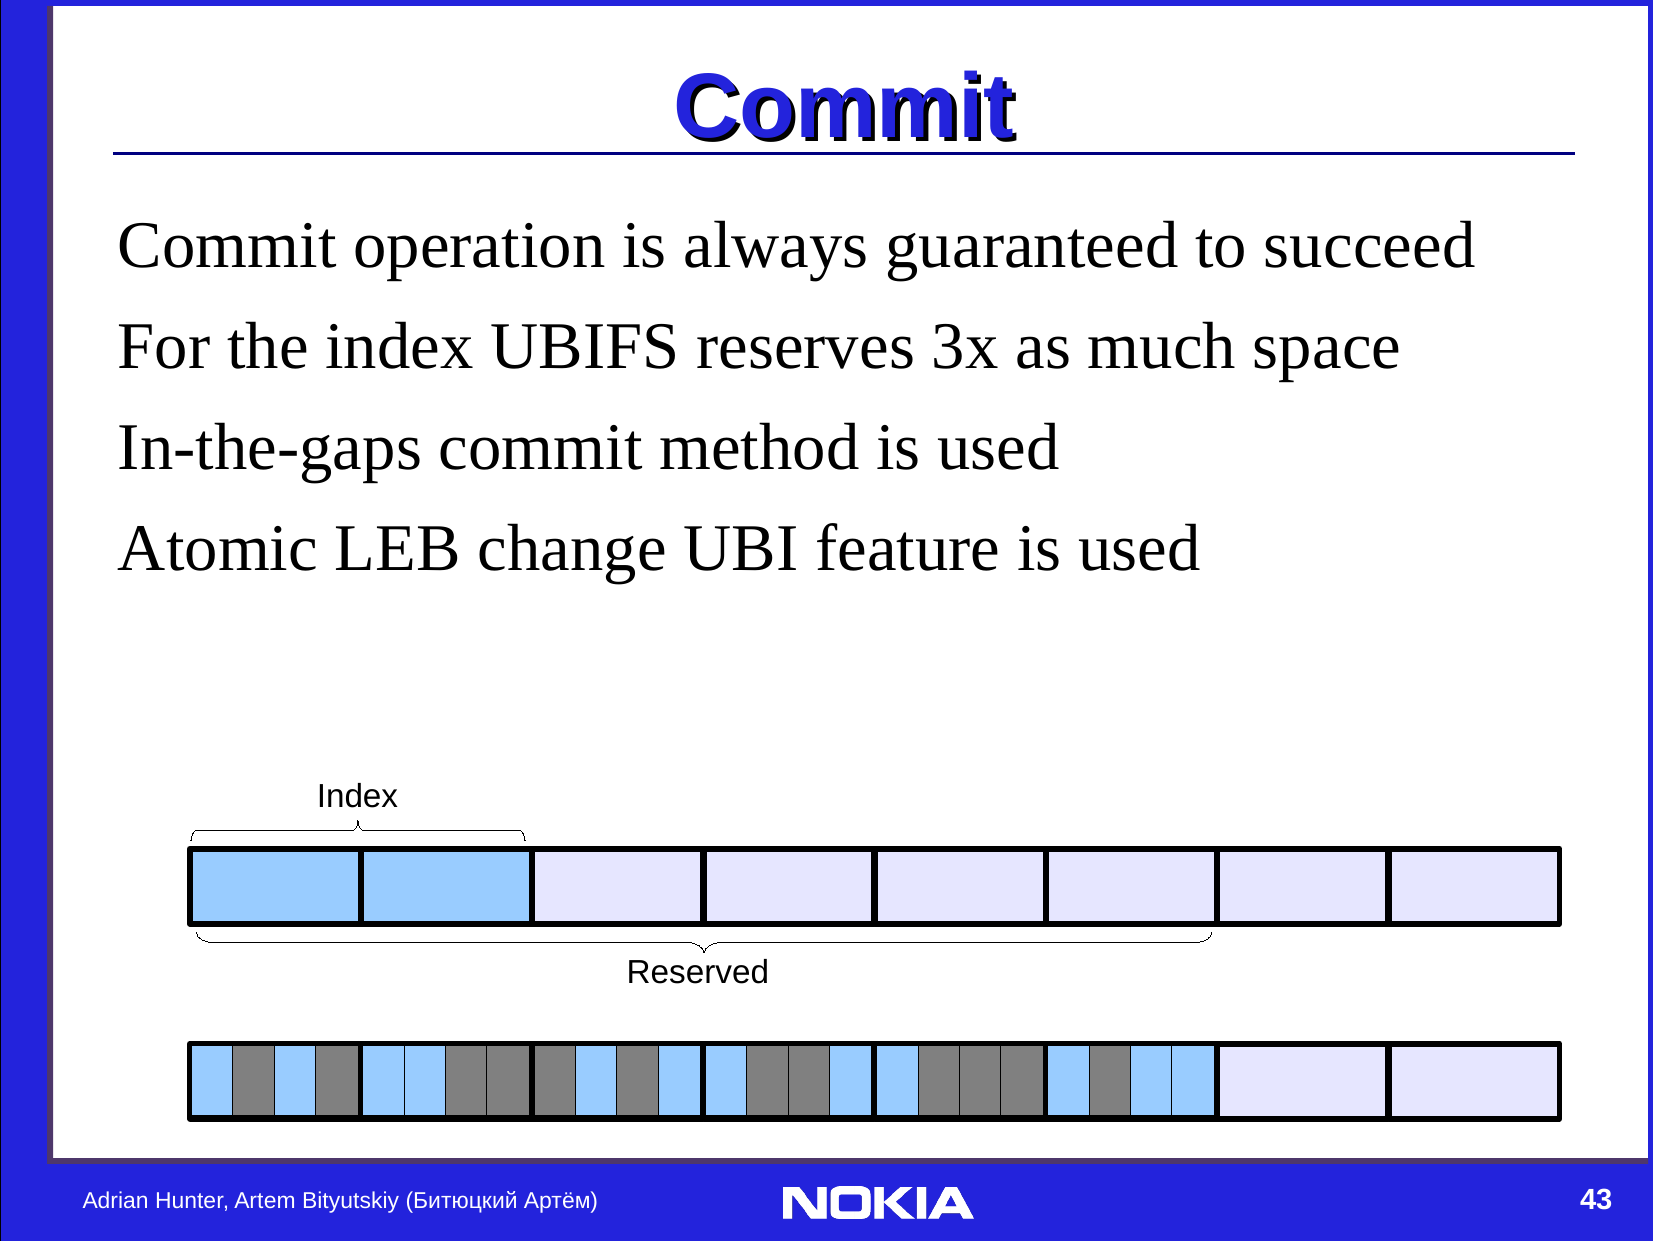

# Commit
Commit operation is always guaranteed to succeed
For the index UBIFS reserves 3x as much space
In-the-gaps commit method is used
Atomic LEB change UBI feature is used
Index
Reserved
43